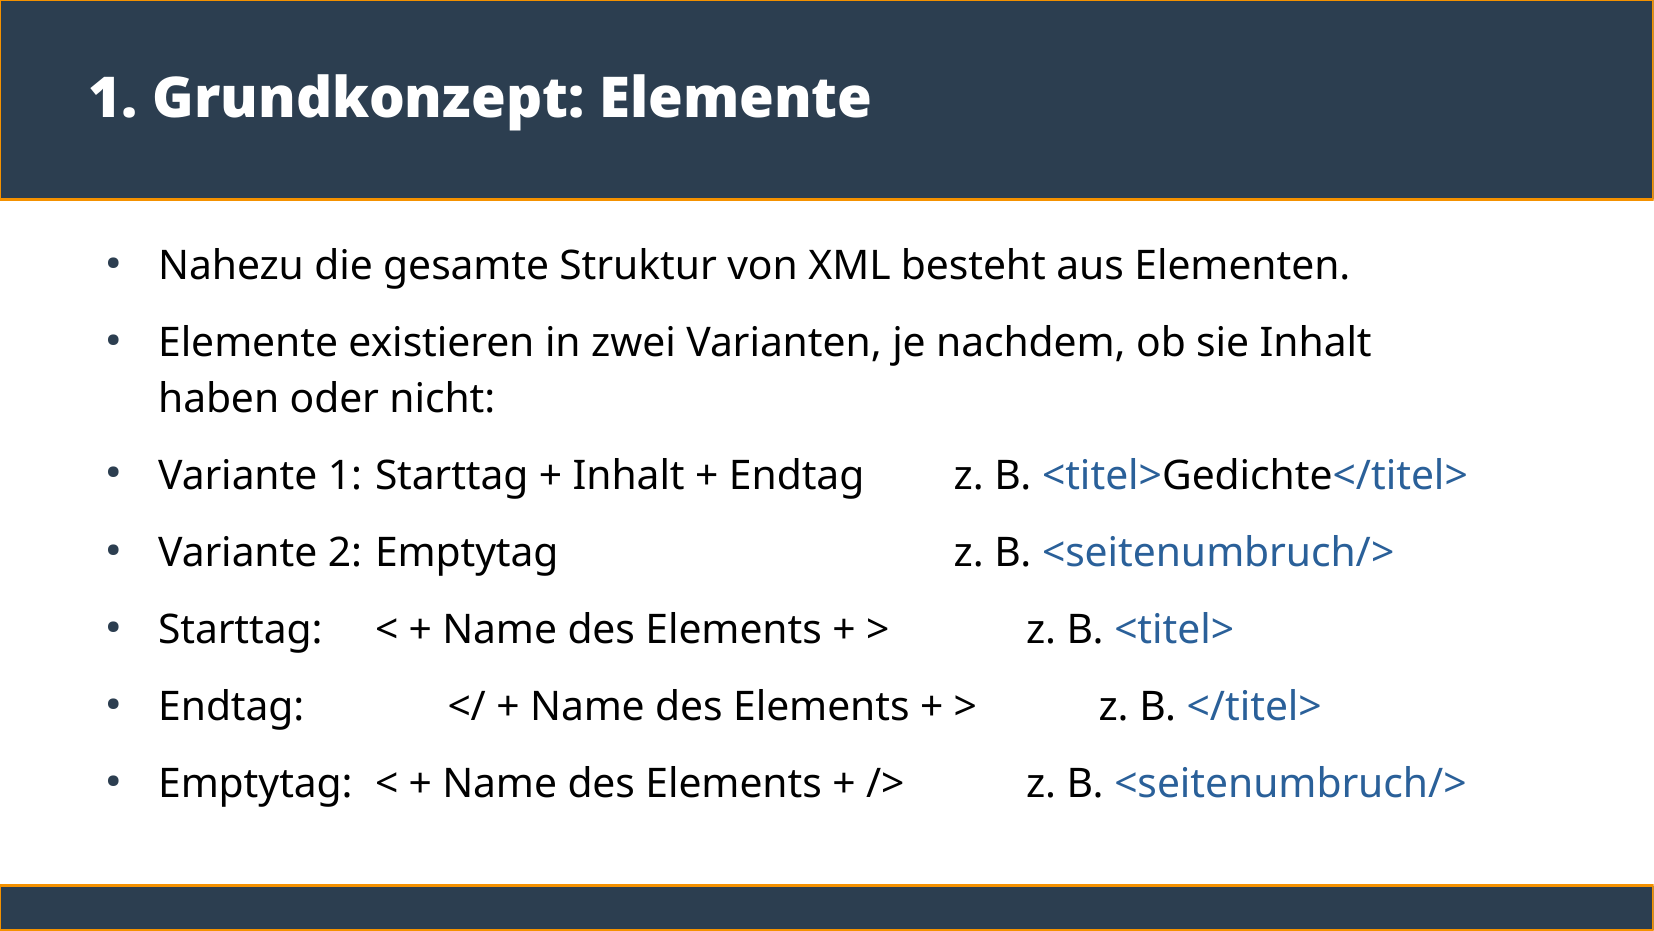

# 1. Grundkonzept: Elemente
Nahezu die gesamte Struktur von XML besteht aus Elementen.
Elemente existieren in zwei Varianten, je nachdem, ob sie Inhalt
haben oder nicht:
Variante 1: 	Starttag + Inhalt + Endtag		z. B. <titel>Gedichte</titel>
Variante 2: 	Emptytag						z. B. <seitenumbruch/>
Starttag: 	< + Name des Elements + >		z. B. <titel>
Endtag:		</ + Name des Elements + > 		z. B. </titel>
Emptytag:	< + Name des Elements + /> 		z. B. <seitenumbruch/>